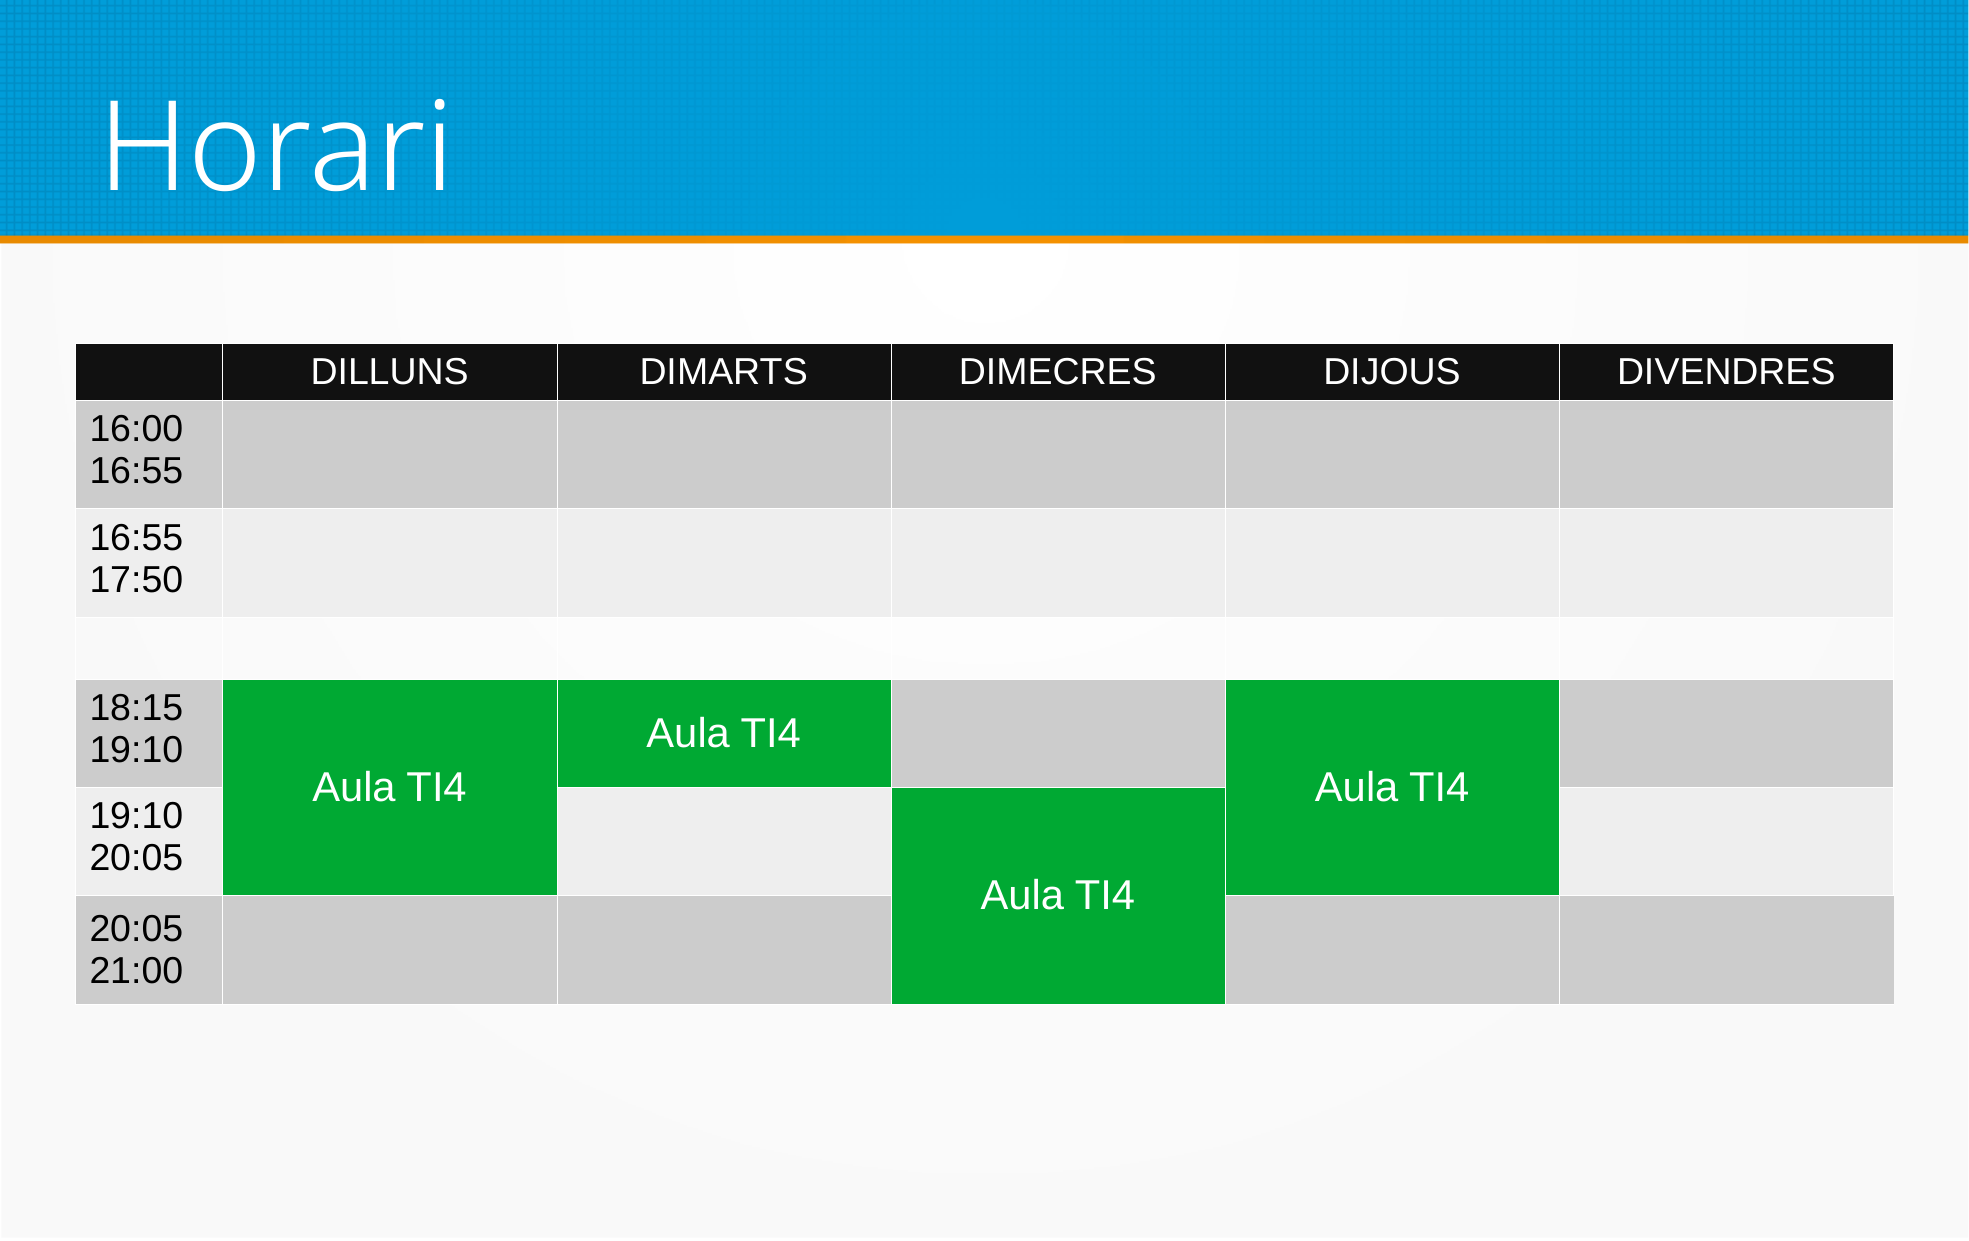

# Horari
| | DILLUNS | DIMARTS | DIMECRES | DIJOUS | DIVENDRES |
| --- | --- | --- | --- | --- | --- |
| 16:00 16:55 | | | | | |
| 16:55 17:50 | | | | | |
| | | | | | |
| 18:15 19:10 | Aula TI4 | Aula TI4 | | Aula TI4 | |
| 19:10 20:05 | | | Aula TI4 | | |
| 20:05 21:00 | | | | | |